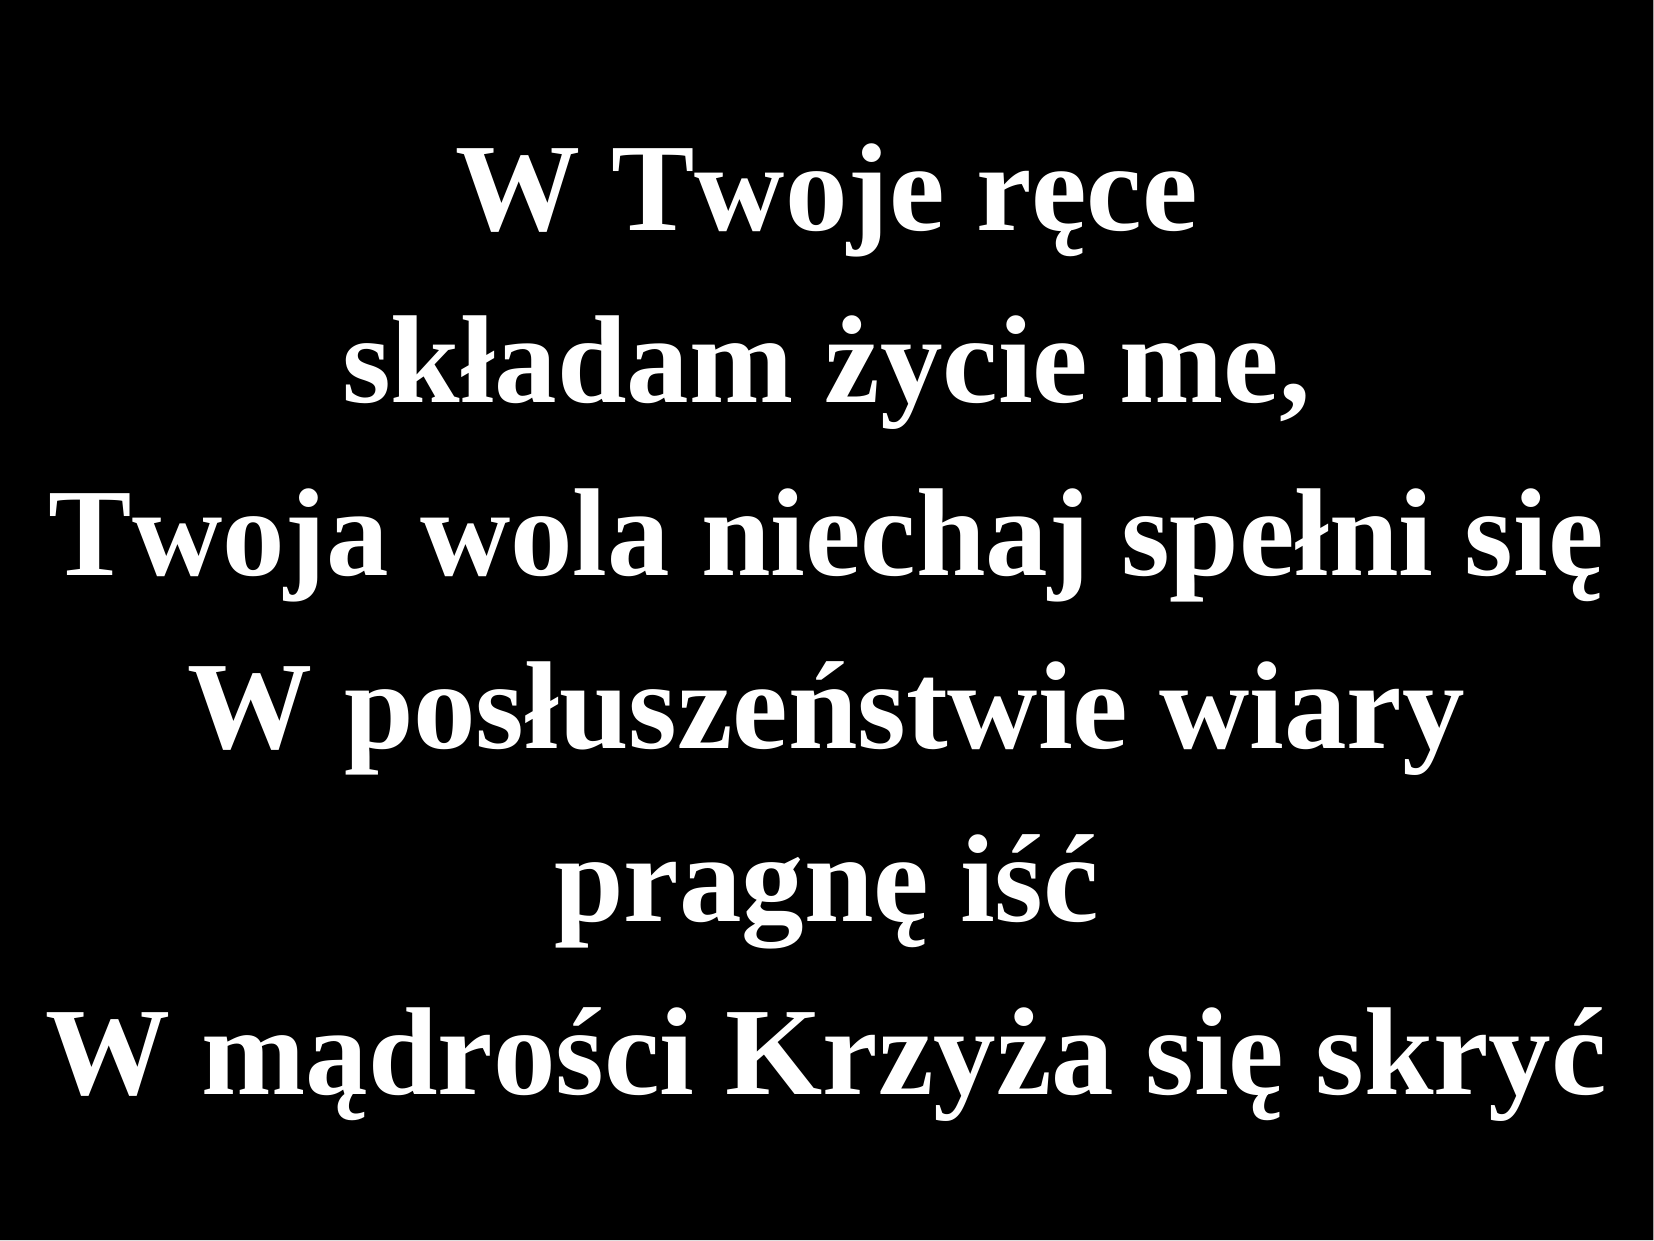

# W Twoje ręce ppp składam życie me, ppp Twoja wola niechaj spełni się ppp W posłuszeństwie wiary ppp pragnę iść ppp W mądrości Krzyża się skryć